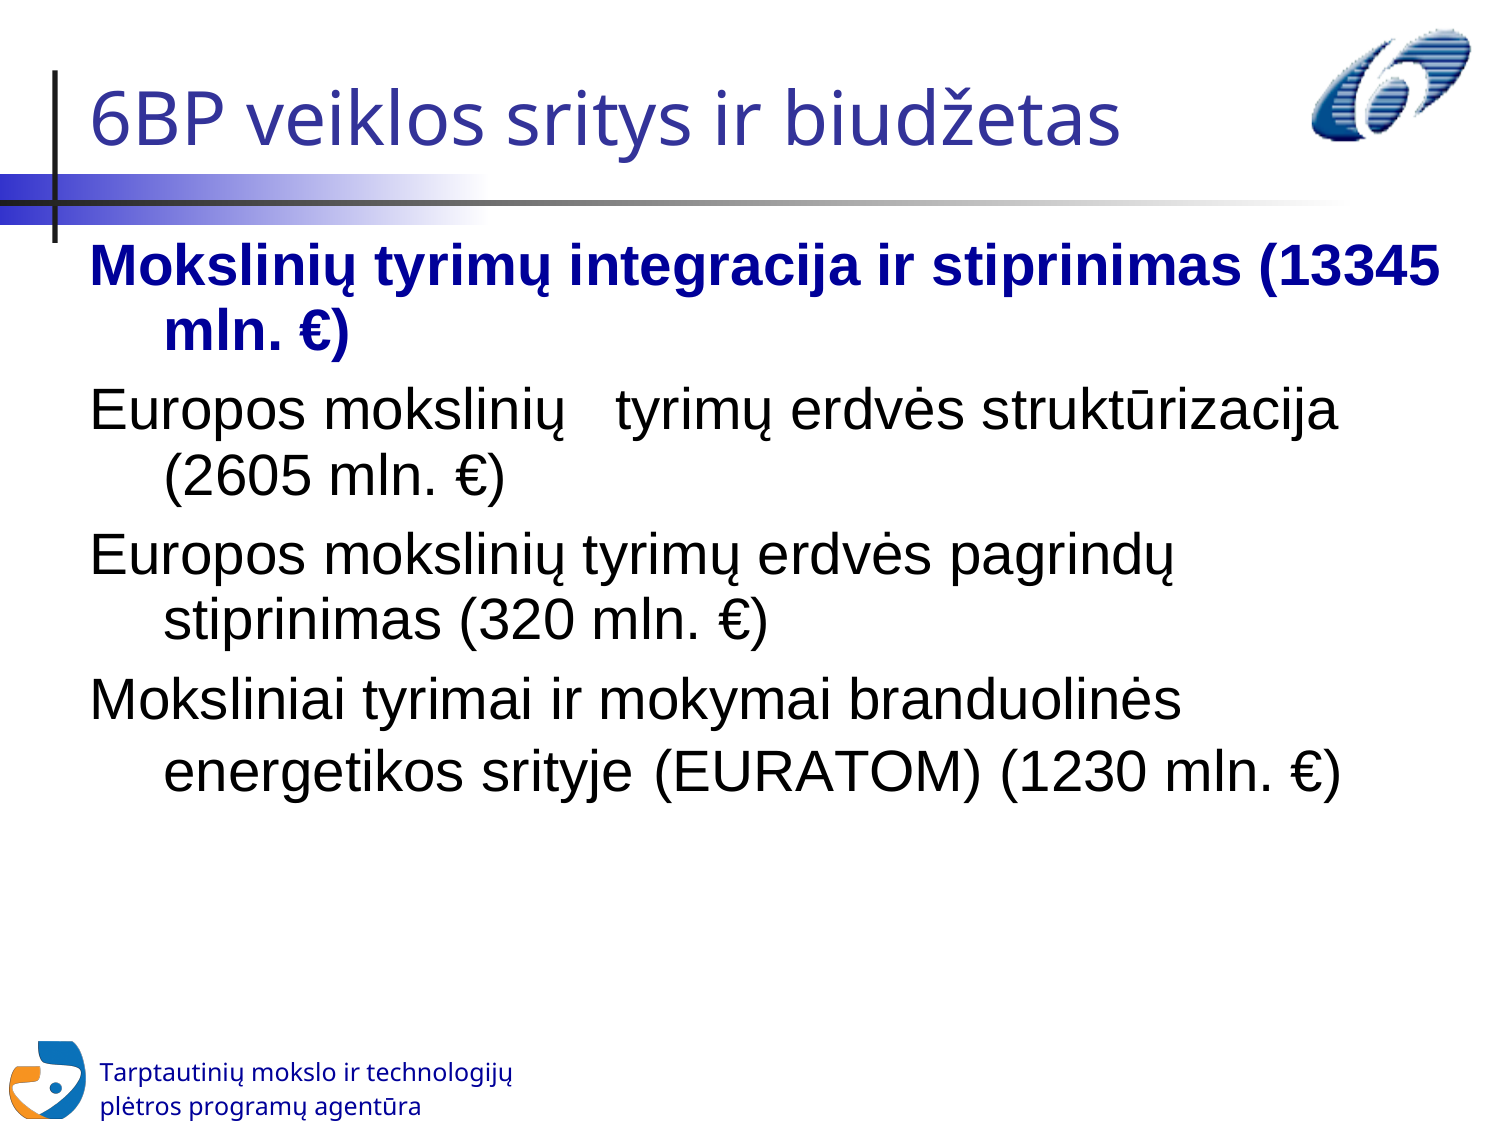

# 6BP veiklos sritys ir biudžetas
Mokslinių tyrimų integracija ir stiprinimas (13345 mln. €)
Europos mokslinių tyrimų erdvės struktūrizacija (2605 mln. €)
Europos mokslinių tyrimų erdvės pagrindų stiprinimas (320 mln. €)
Moksliniai tyrimai ir mokymai branduolinės energetikos srityje (EURATOM) (1230 mln. €)